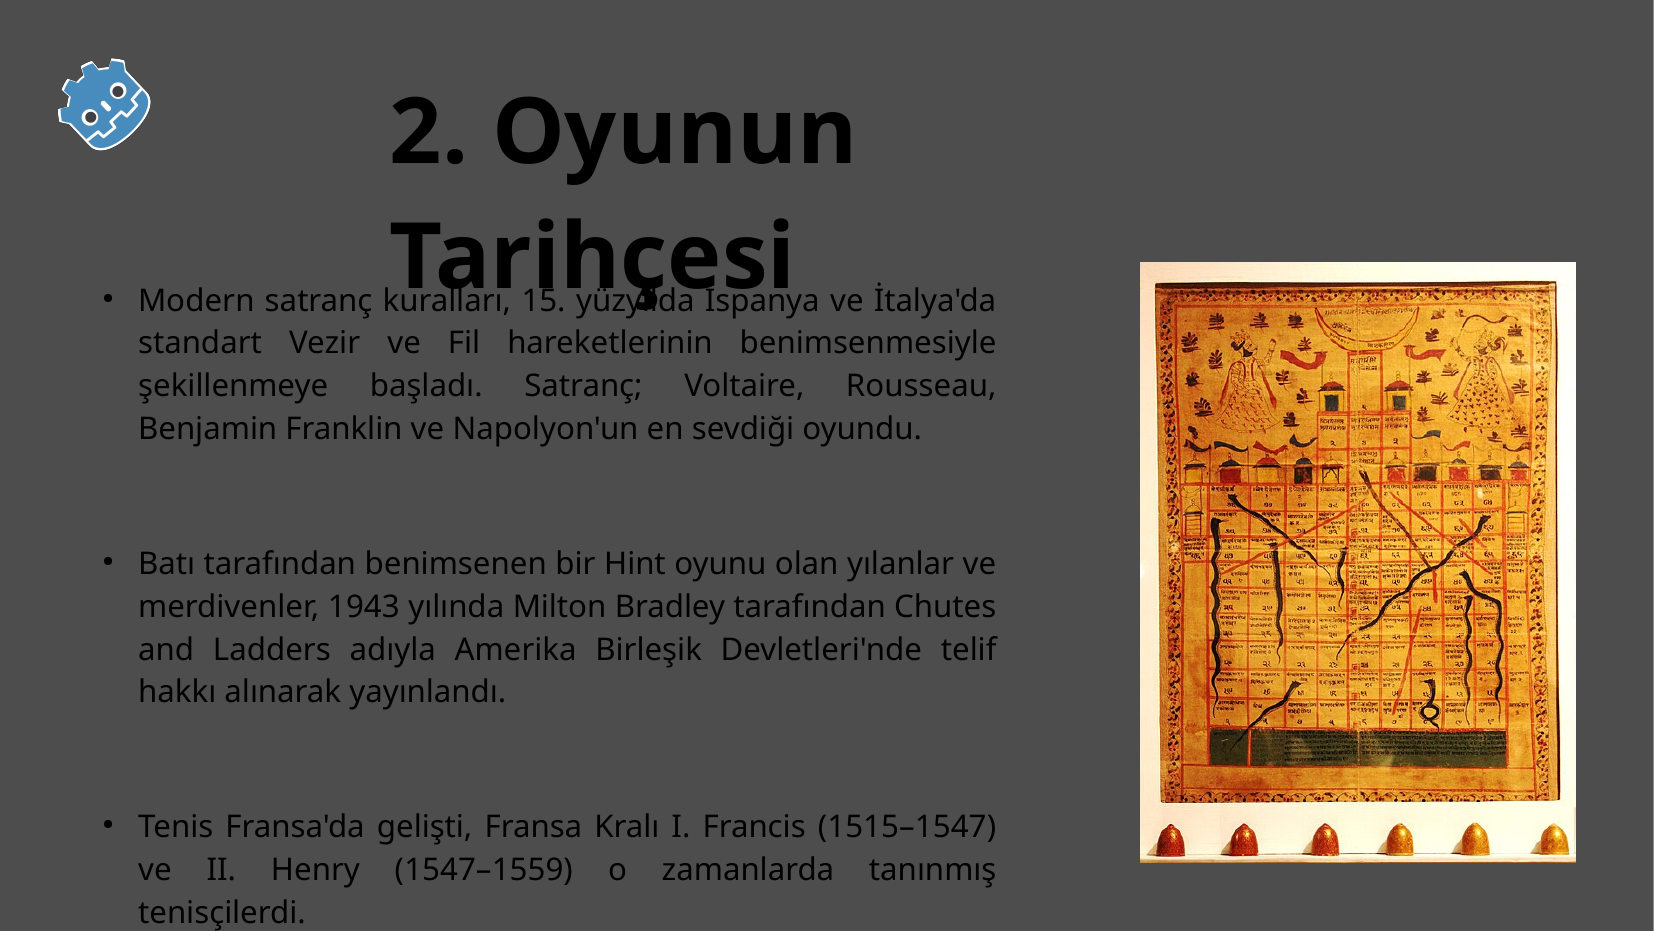

2. Oyunun Tarihçesi
Modern satranç kuralları, 15. yüzyılda İspanya ve İtalya'da standart Vezir ve Fil hareketlerinin benimsenmesiyle şekillenmeye başladı. Satranç; Voltaire, Rousseau, Benjamin Franklin ve Napolyon'un en sevdiği oyundu.
Batı tarafından benimsenen bir Hint oyunu olan yılanlar ve merdivenler, 1943 yılında Milton Bradley tarafından Chutes and Ladders adıyla Amerika Birleşik Devletleri'nde telif hakkı alınarak yayınlandı.
Tenis Fransa'da gelişti, Fransa Kralı I. Francis (1515–1547) ve II. Henry (1547–1559) o zamanlarda tanınmış tenisçilerdi.